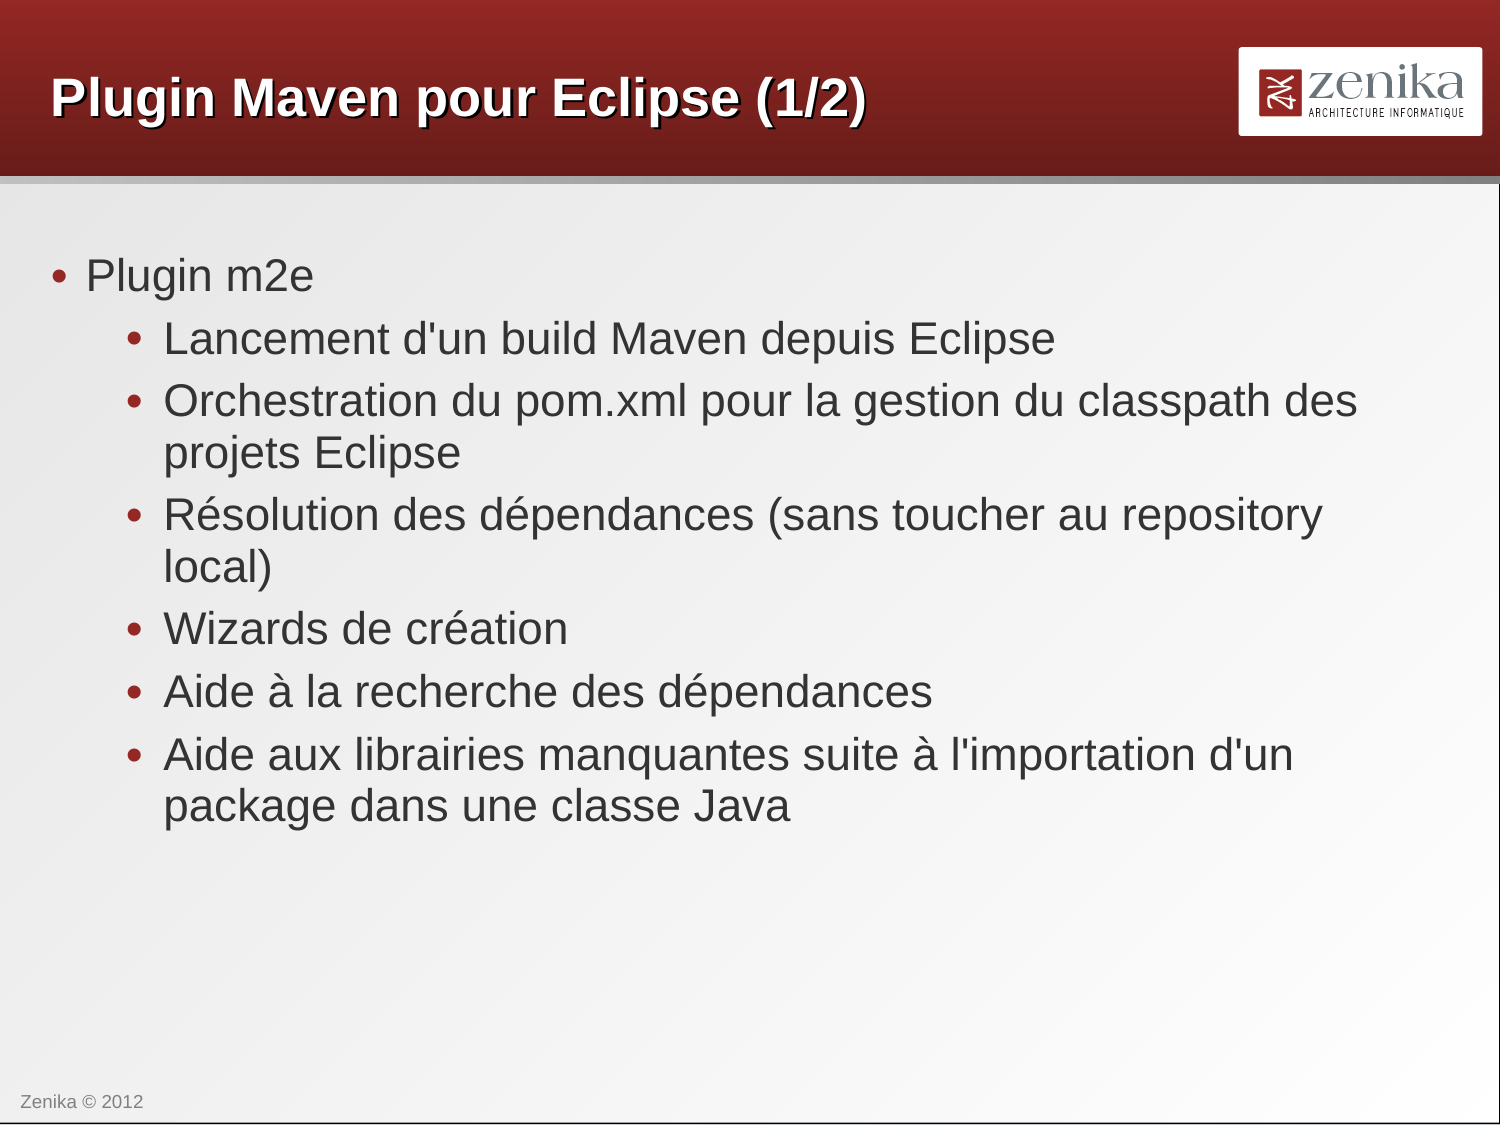

# Plugin Maven pour Eclipse (1/2)
Plugin m2e
Lancement d'un build Maven depuis Eclipse
Orchestration du pom.xml pour la gestion du classpath des projets Eclipse
Résolution des dépendances (sans toucher au repository local)
Wizards de création
Aide à la recherche des dépendances
Aide aux librairies manquantes suite à l'importation d'un package dans une classe Java